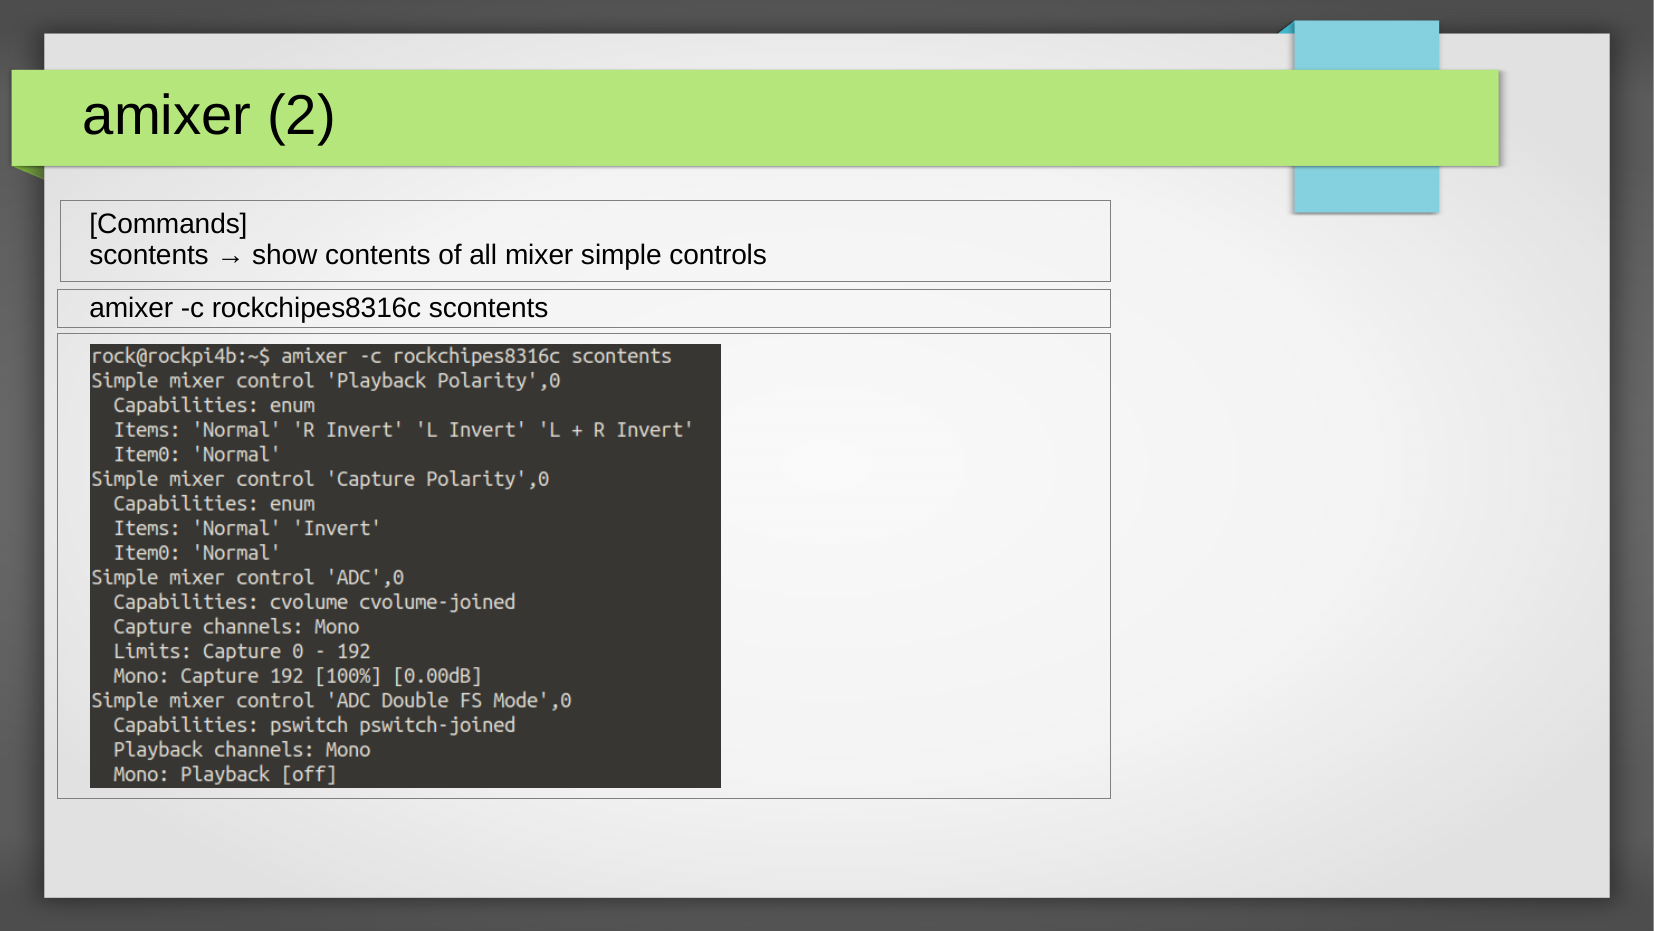

# amixer (2)
[Commands]
scontents → show contents of all mixer simple controls
amixer -c rockchipes8316c scontents